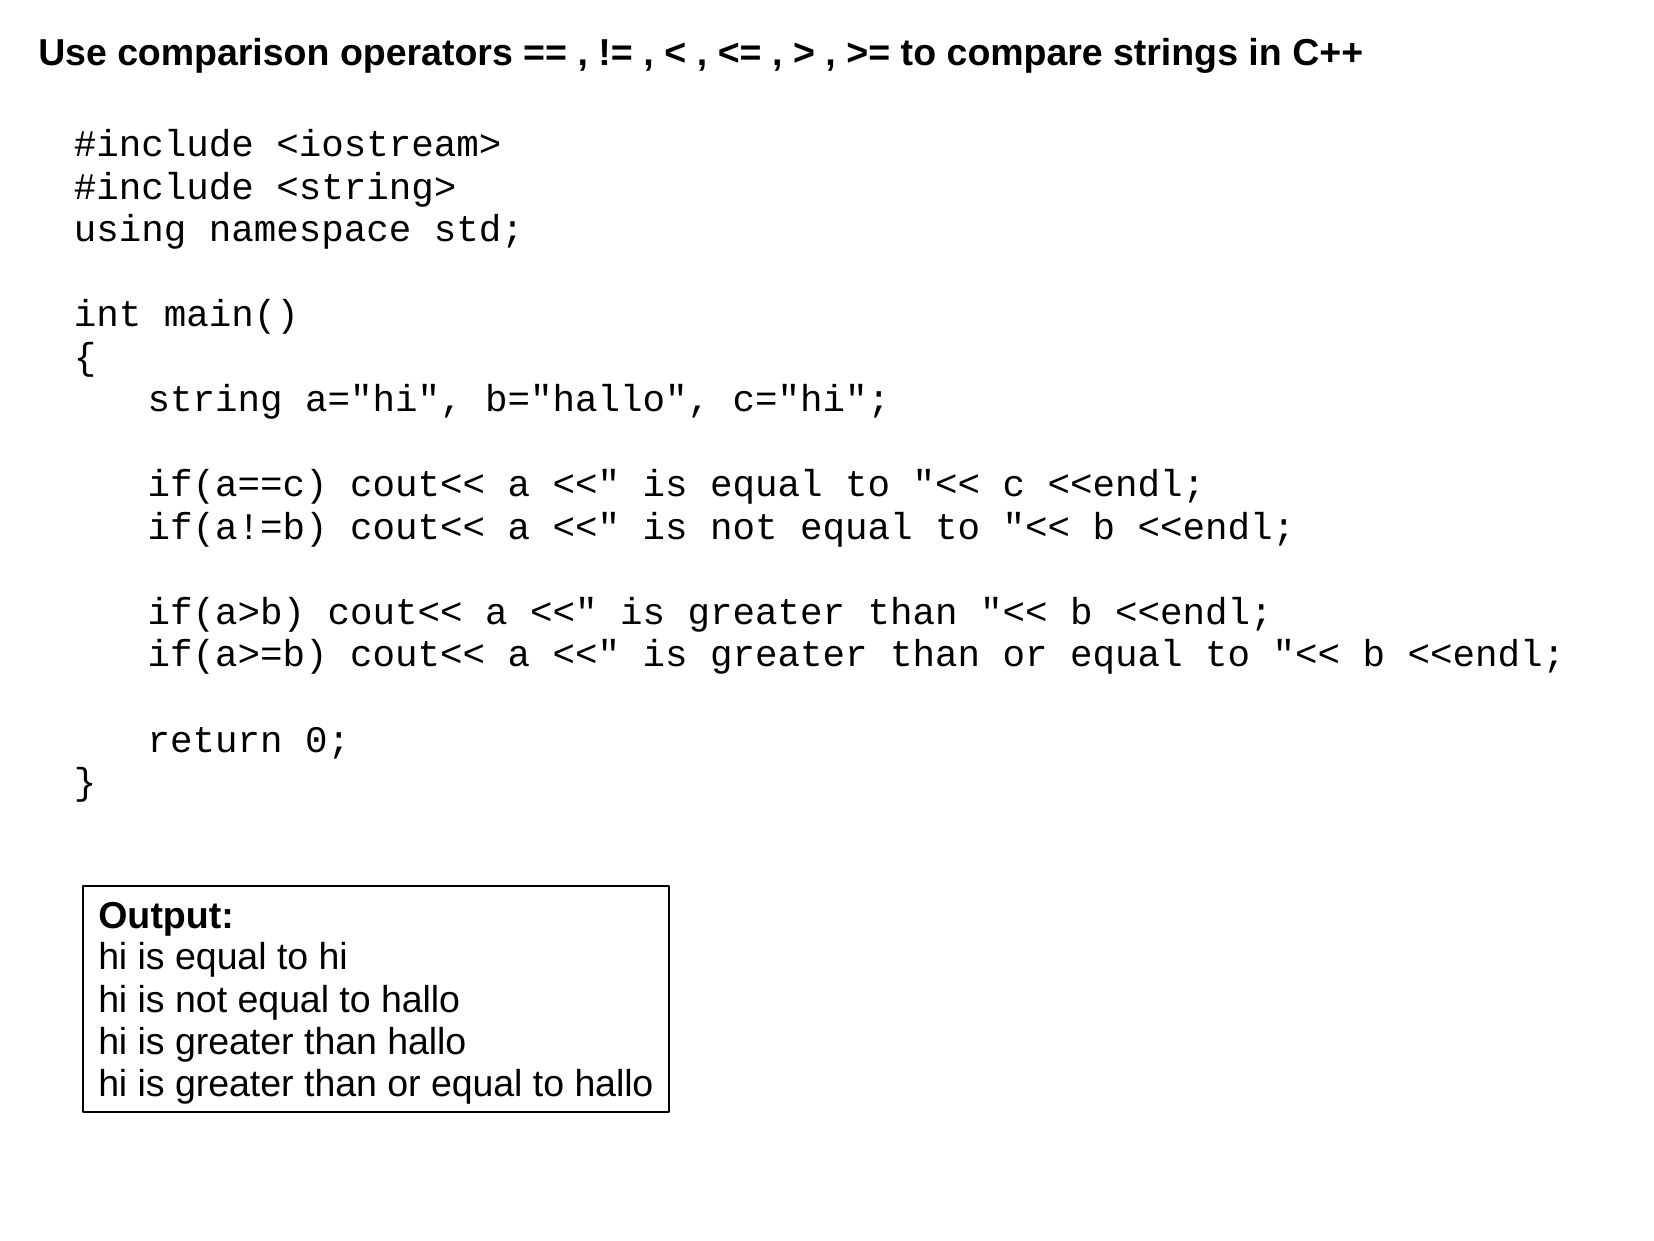

Use comparison operators == , != , < , <= , > , >= to compare strings in C++
#include <iostream>
#include <string>
using namespace std;
int main()
{
	string a="hi", b="hallo", c="hi";
	if(a==c) cout<< a <<" is equal to "<< c <<endl;
	if(a!=b) cout<< a <<" is not equal to "<< b <<endl;
	if(a>b) cout<< a <<" is greater than "<< b <<endl;
	if(a>=b) cout<< a <<" is greater than or equal to "<< b <<endl;
	return 0;
}
Output:
hi is equal to hi
hi is not equal to hallo
hi is greater than hallo
hi is greater than or equal to hallo